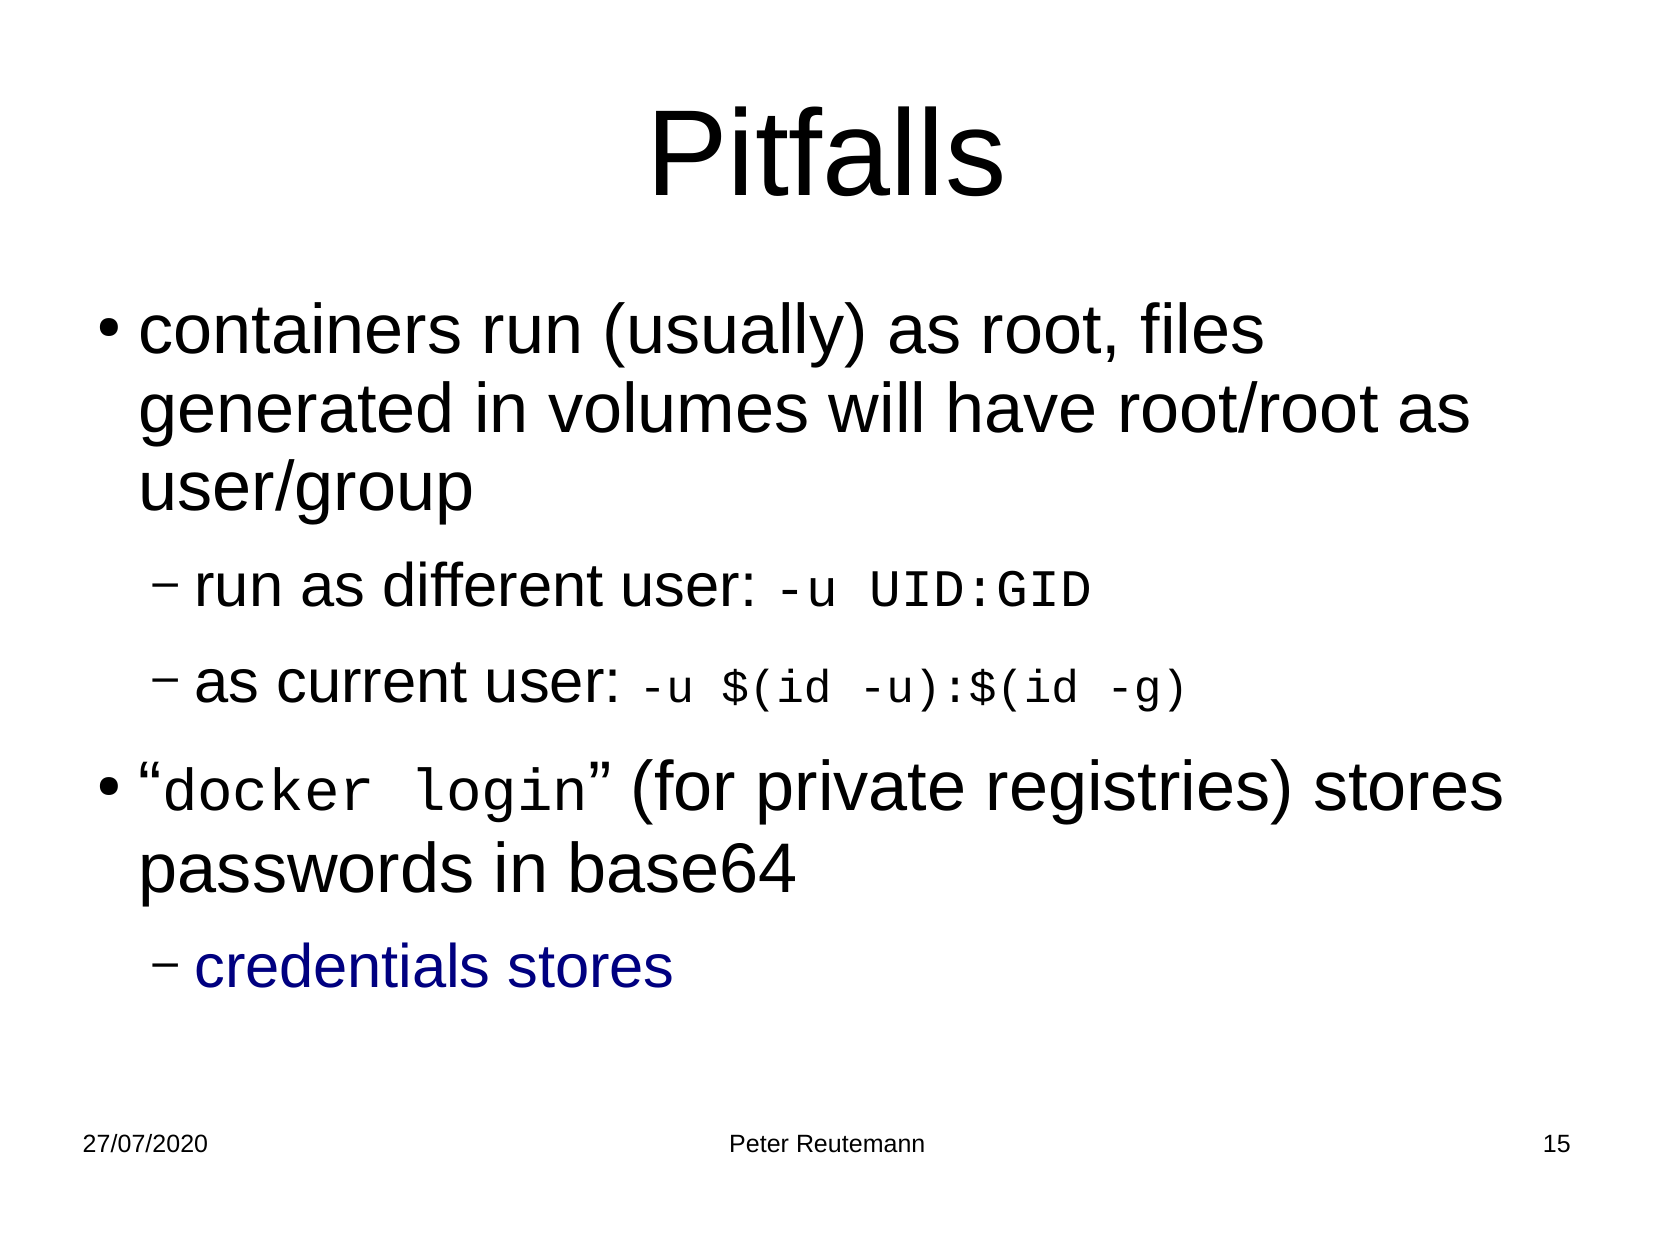

# Pitfalls
containers run (usually) as root, files generated in volumes will have root/root as user/group
run as different user: -u UID:GID
as current user: -u $(id -u):$(id -g)
“docker login” (for private registries) stores passwords in base64
credentials stores
27/07/2020
Peter Reutemann
15